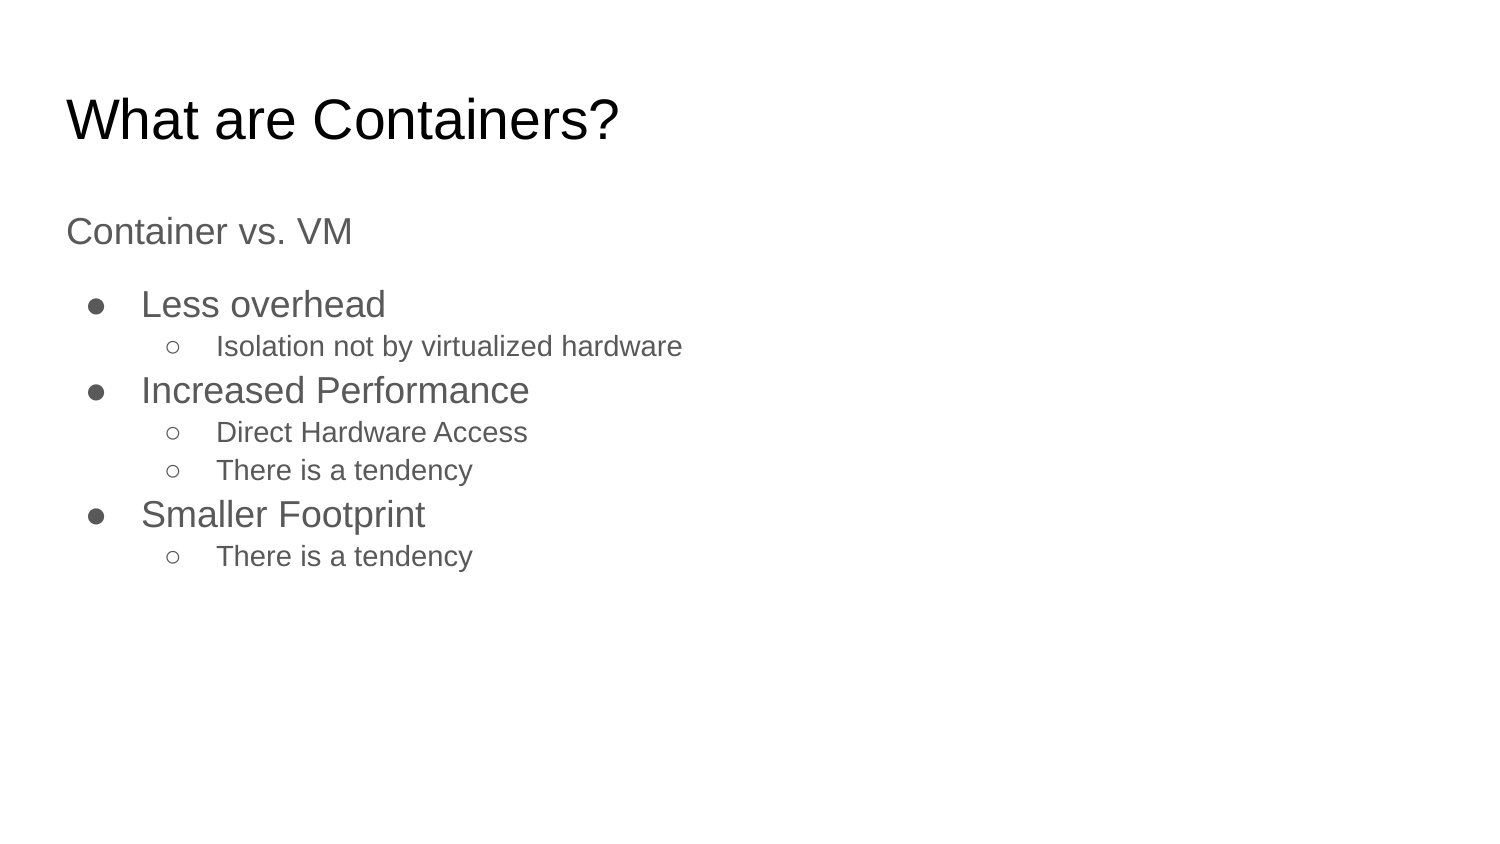

# What are Containers?
Container vs. VM
Less overhead
Isolation not by virtualized hardware
Increased Performance
Direct Hardware Access
There is a tendency
Smaller Footprint
There is a tendency